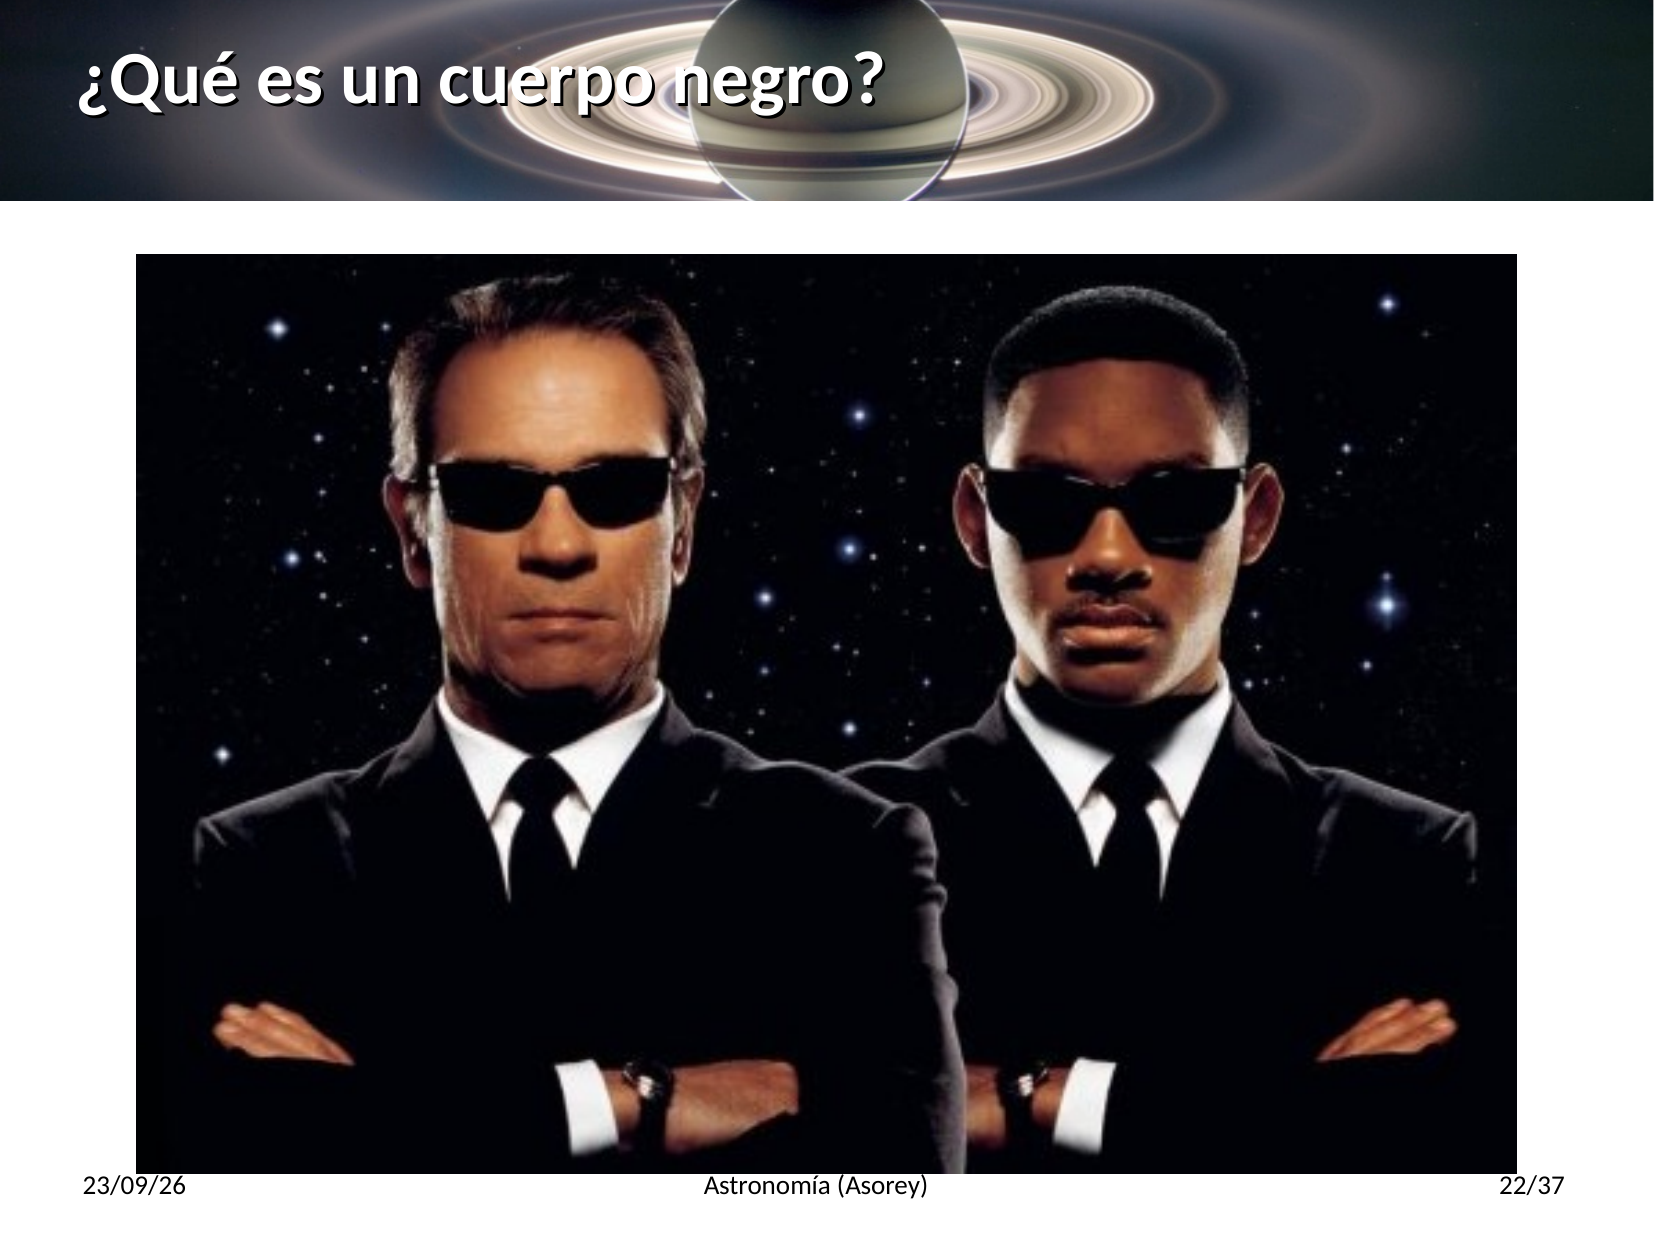

# ¿Qué es un cuerpo negro?
Astronomía (Asorey)
22